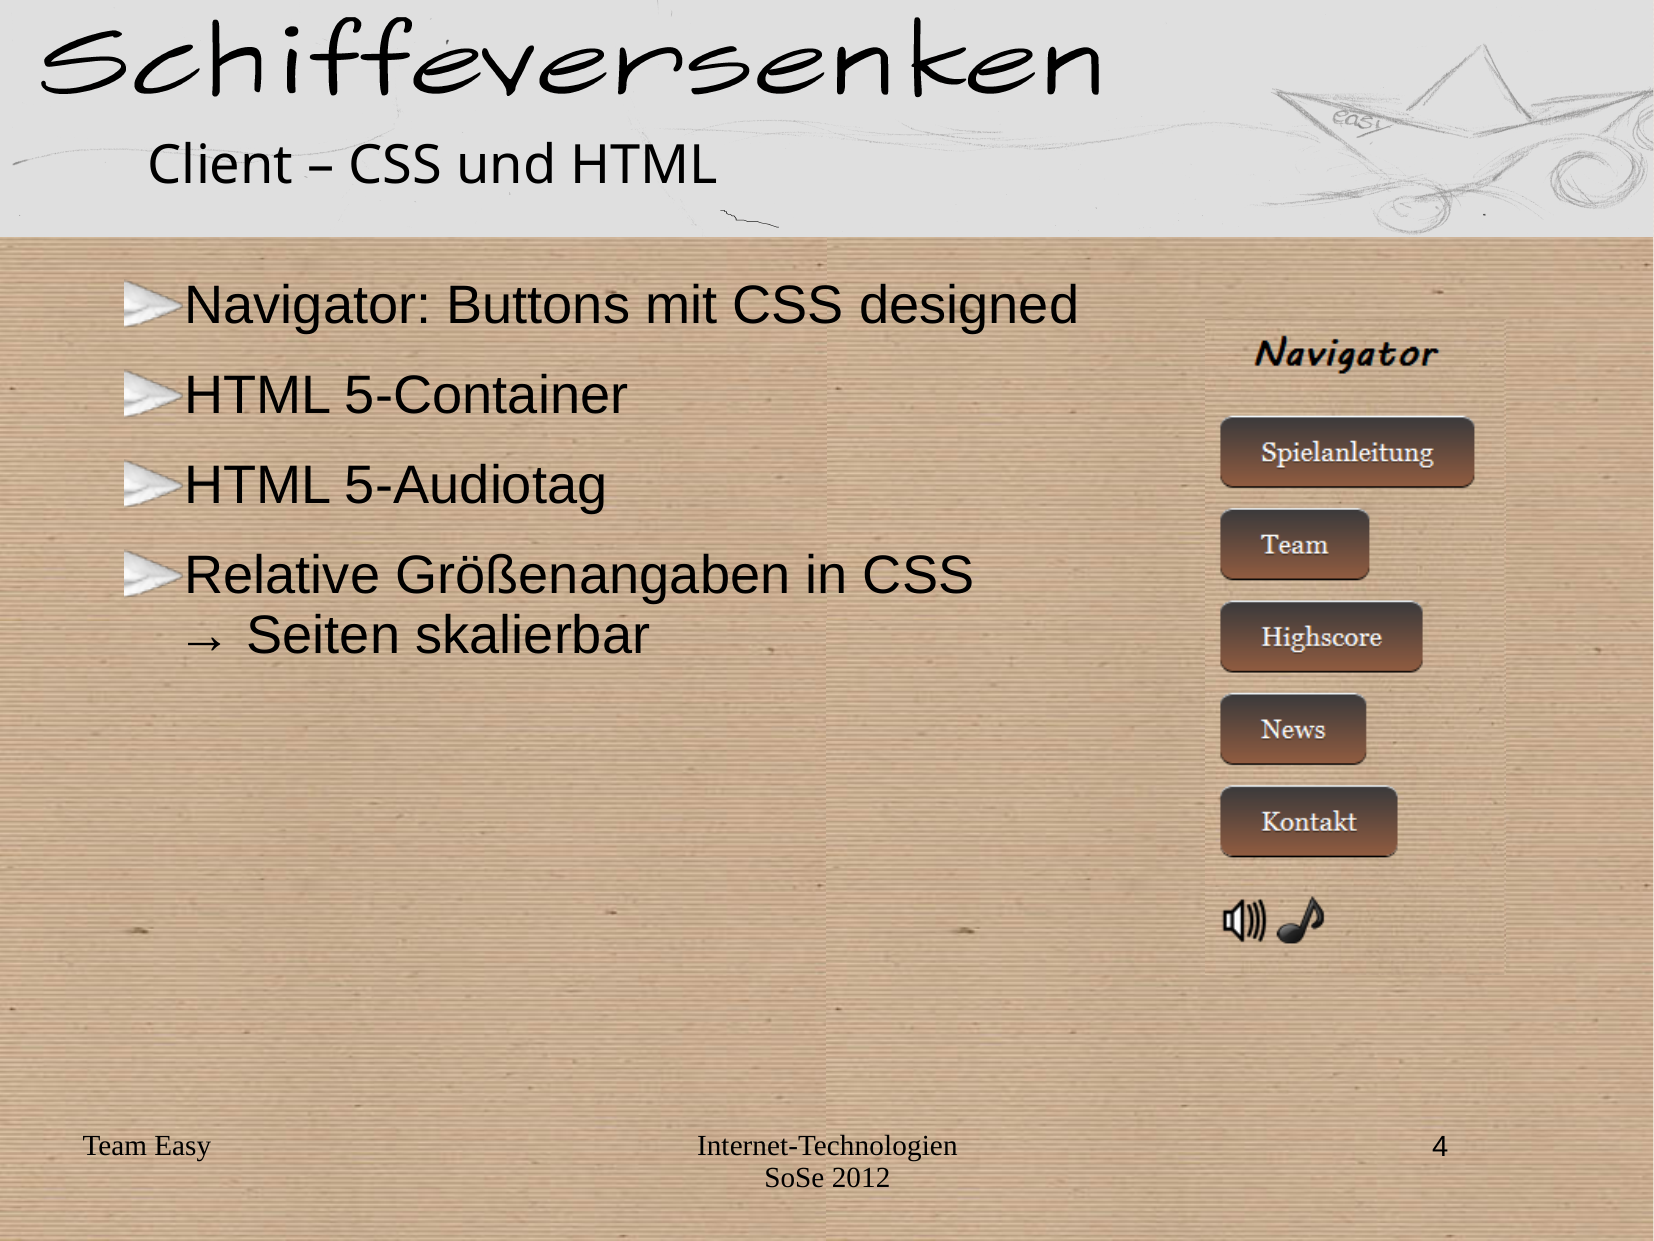

# Client – CSS und HTML
Navigator: Buttons mit CSS designed
HTML 5-Container
HTML 5-Audiotag
Relative Größenangaben in CSS
→ Seiten skalierbar